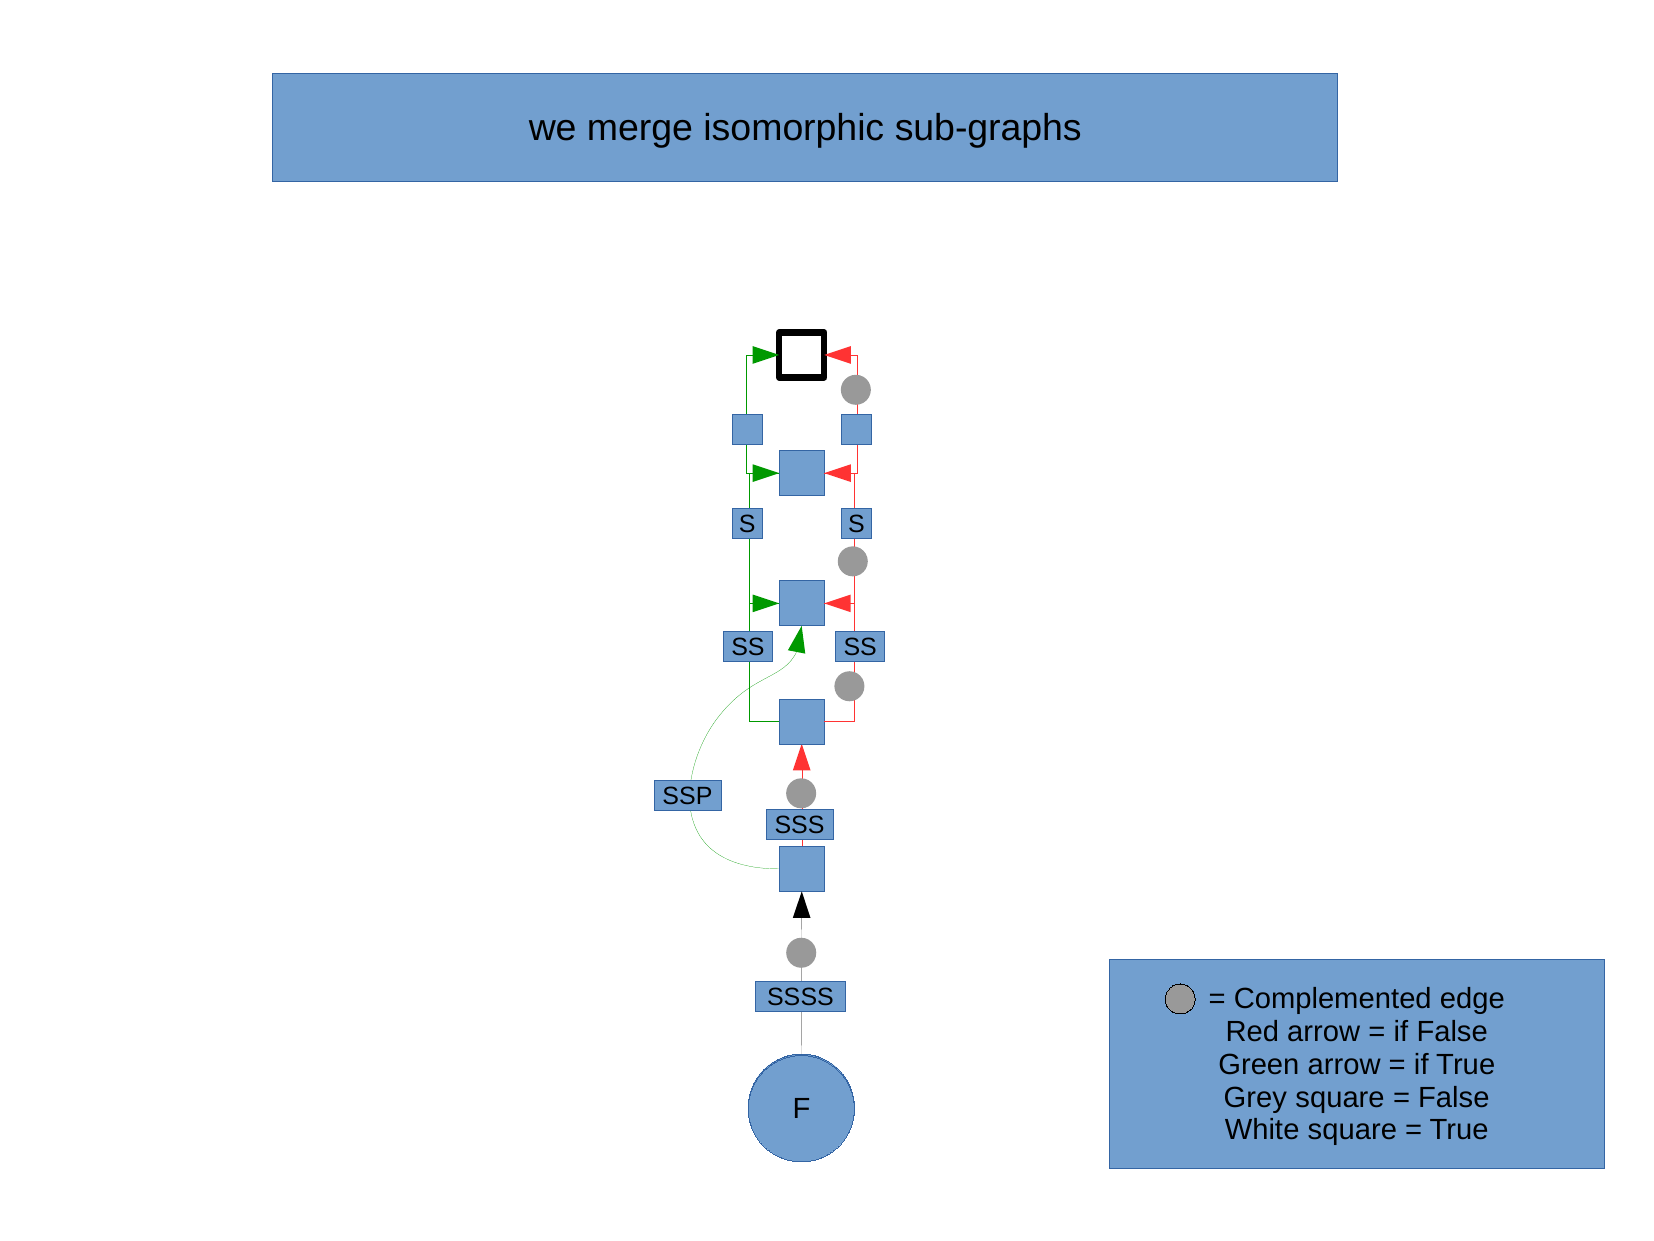

On n’oublie pas de fusionner les sous-labyrinthes identiques
we merge isomorphic sub-graphs
S
S
SS
SS
SSP
SSS
= Complemented edge
Red arrow = if False
Green arrow = if True
Grey square = False
White square = True
SSSS
START
F